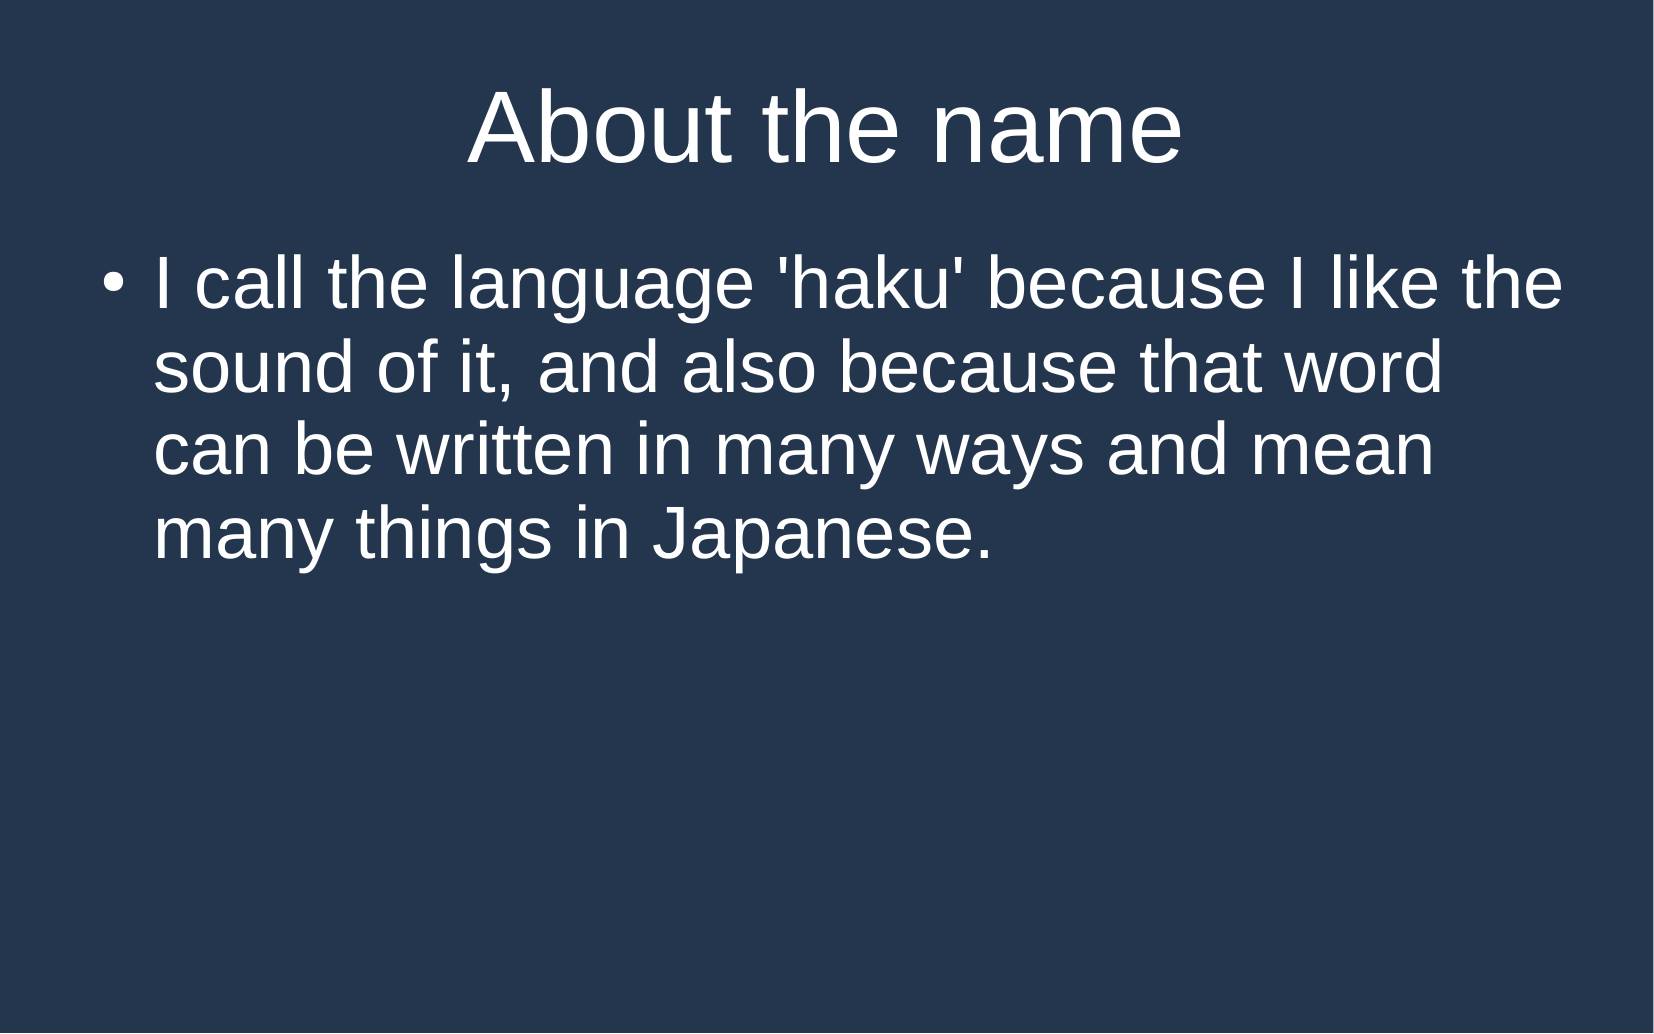

# About the name
I call the language 'haku' because I like the sound of it, and also because that word can be written in many ways and mean many things in Japanese.